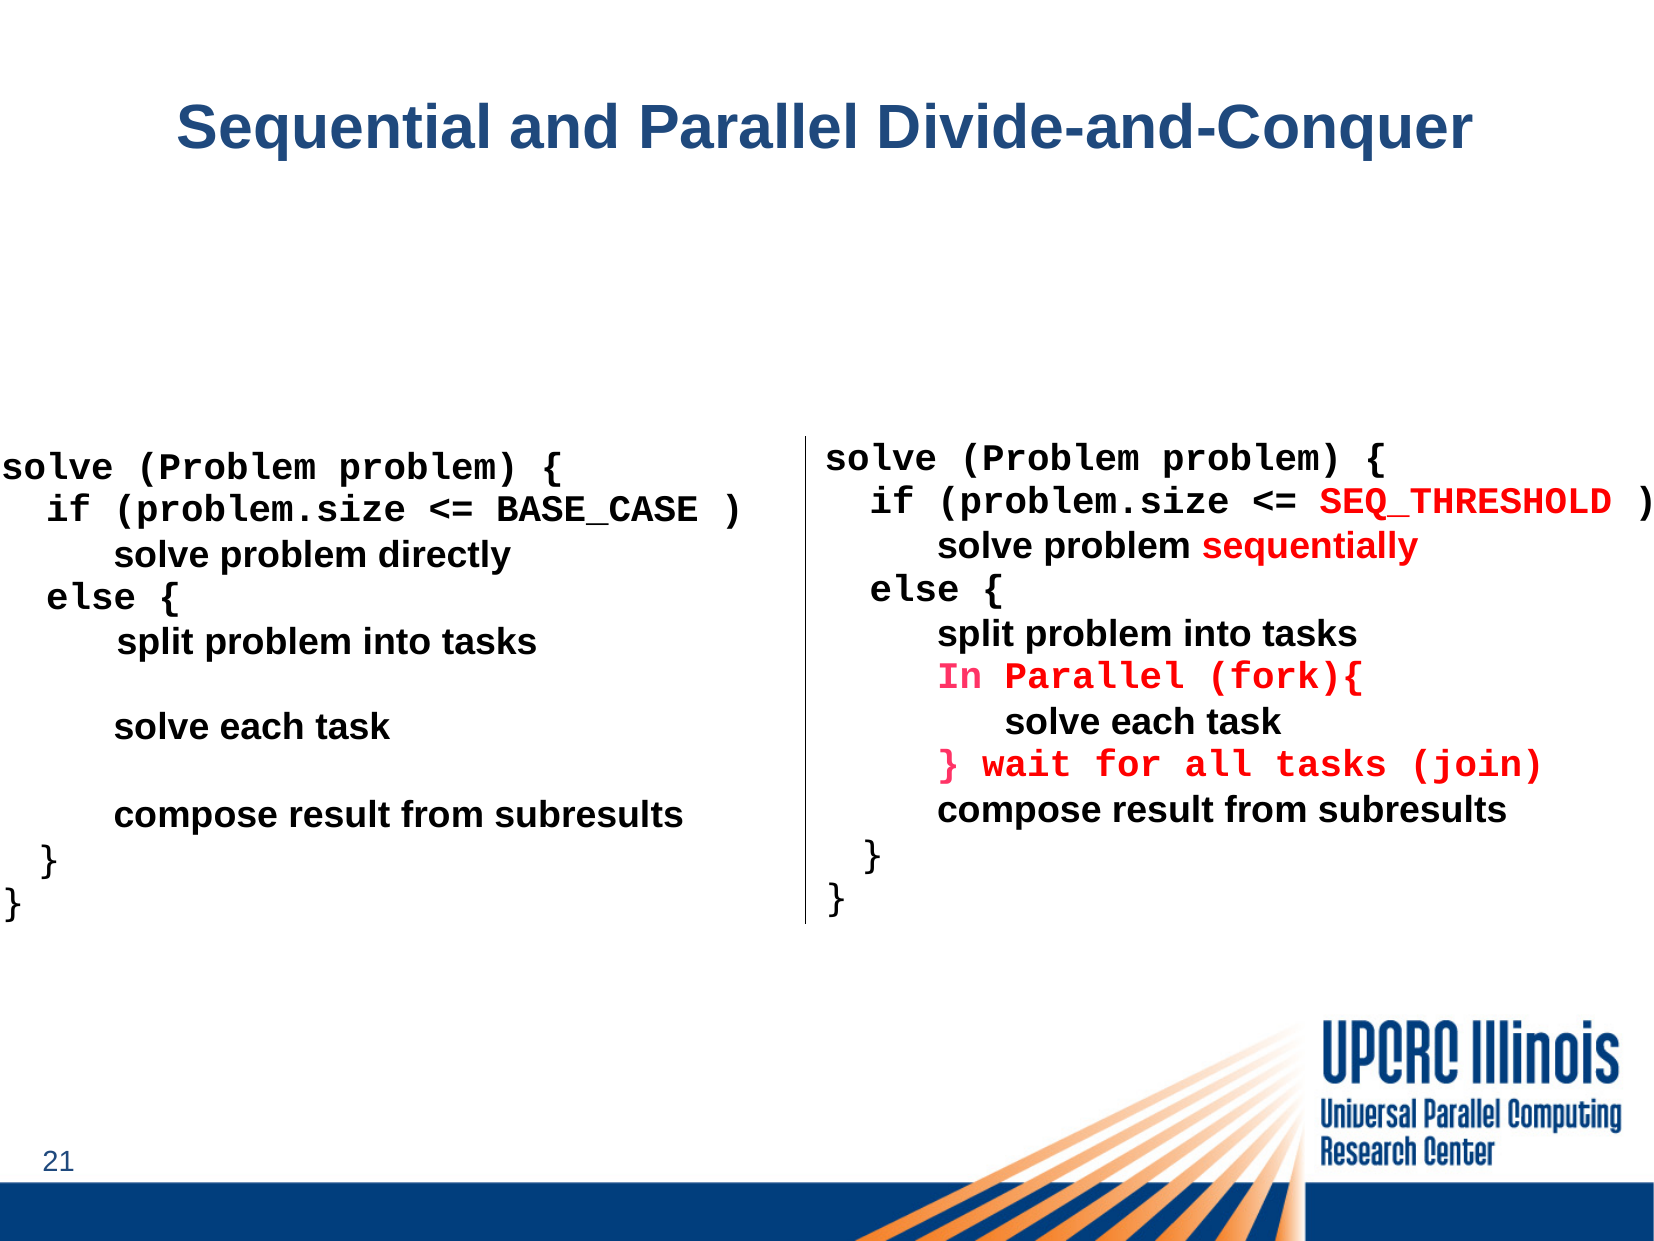

# Sequential and Parallel Divide-and-Conquer
solve (Problem problem) {
 if (problem.size <= SEQ_THRESHOLD )
 solve problem sequentially
 else {
 split problem into tasks
 In Parallel (fork){
 solve each task
 } wait for all tasks (join)
 compose result from subresults
 }
}
solve (Problem problem) {
 if (problem.size <= BASE_CASE )
 solve problem directly
 else {
 split problem into tasks
 solve each task
 compose result from subresults
 }
}
21